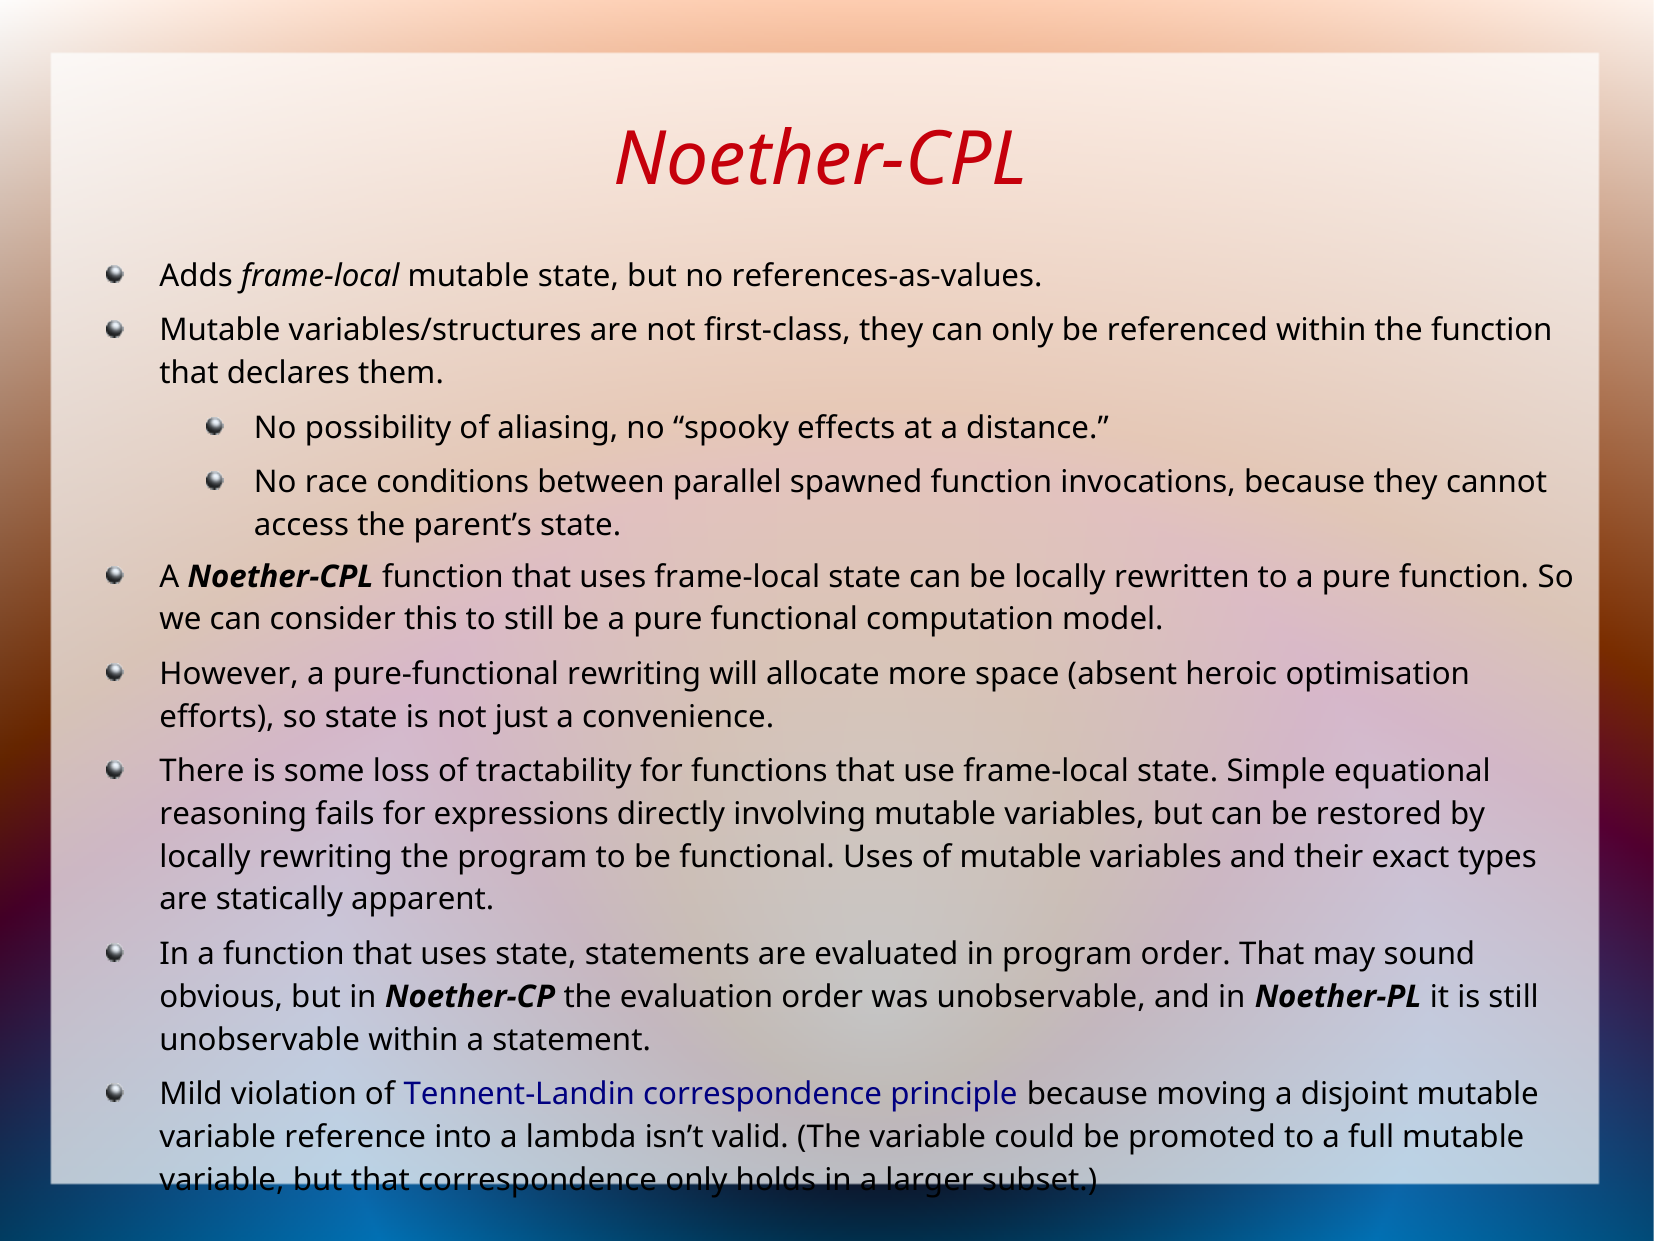

# Noether-CPL
Adds frame-local mutable state, but no references-as-values.
Mutable variables/structures are not first-class, they can only be referenced within the function that declares them.
No possibility of aliasing, no “spooky effects at a distance.”
No race conditions between parallel spawned function invocations, because they cannot access the parent’s state.
A Noether-CPL function that uses frame-local state can be locally rewritten to a pure function. So we can consider this to still be a pure functional computation model.
However, a pure-functional rewriting will allocate more space (absent heroic optimisation efforts), so state is not just a convenience.
There is some loss of tractability for functions that use frame-local state. Simple equational reasoning fails for expressions directly involving mutable variables, but can be restored by locally rewriting the program to be functional. Uses of mutable variables and their exact types are statically apparent.
In a function that uses state, statements are evaluated in program order. That may sound obvious, but in Noether-CP the evaluation order was unobservable, and in Noether-PL it is still unobservable within a statement.
Mild violation of Tennent-Landin correspondence principle because moving a disjoint mutable variable reference into a lambda isn’t valid. (The variable could be promoted to a full mutable variable, but that correspondence only holds in a larger subset.)